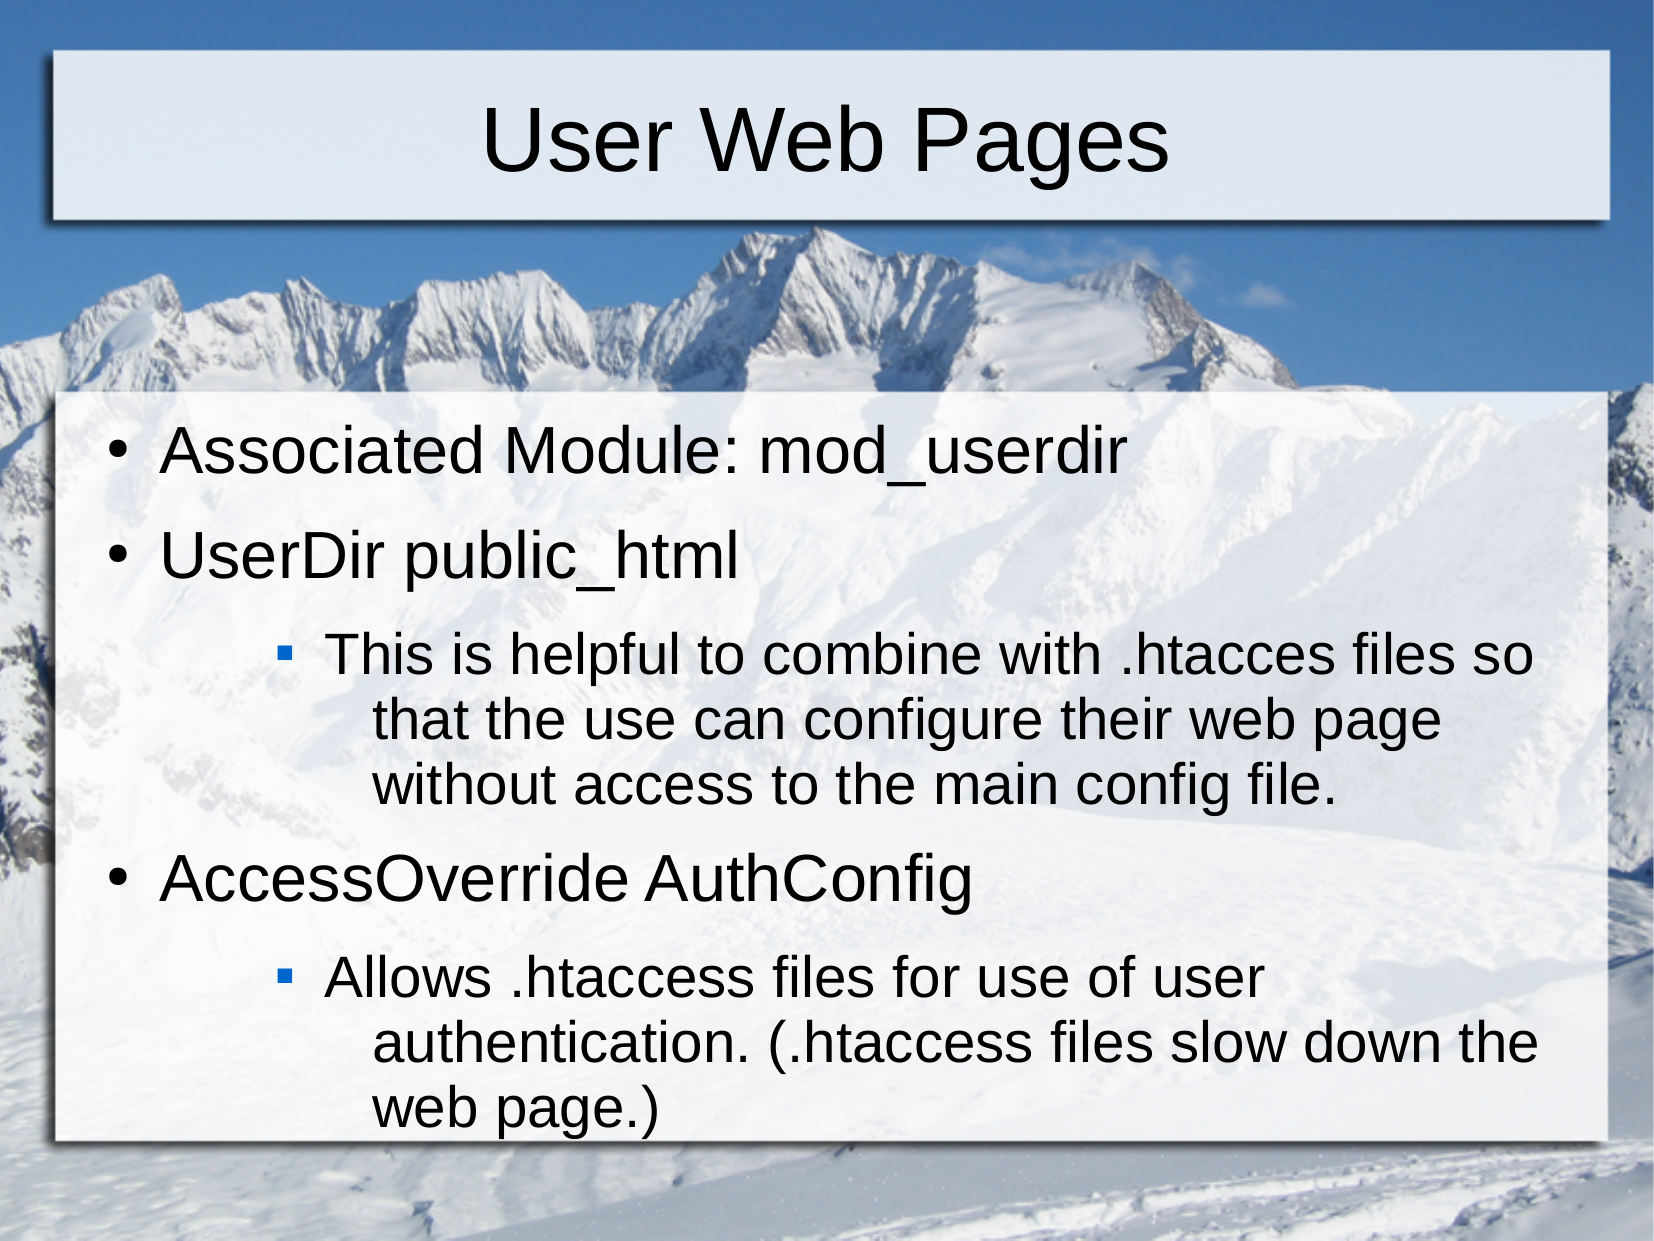

# User Web Pages
Associated Module: mod_userdir
UserDir public_html
This is helpful to combine with .htacces files so that the use can configure their web page without access to the main config file.
AccessOverride AuthConfig
Allows .htaccess files for use of user authentication. (.htaccess files slow down the web page.)